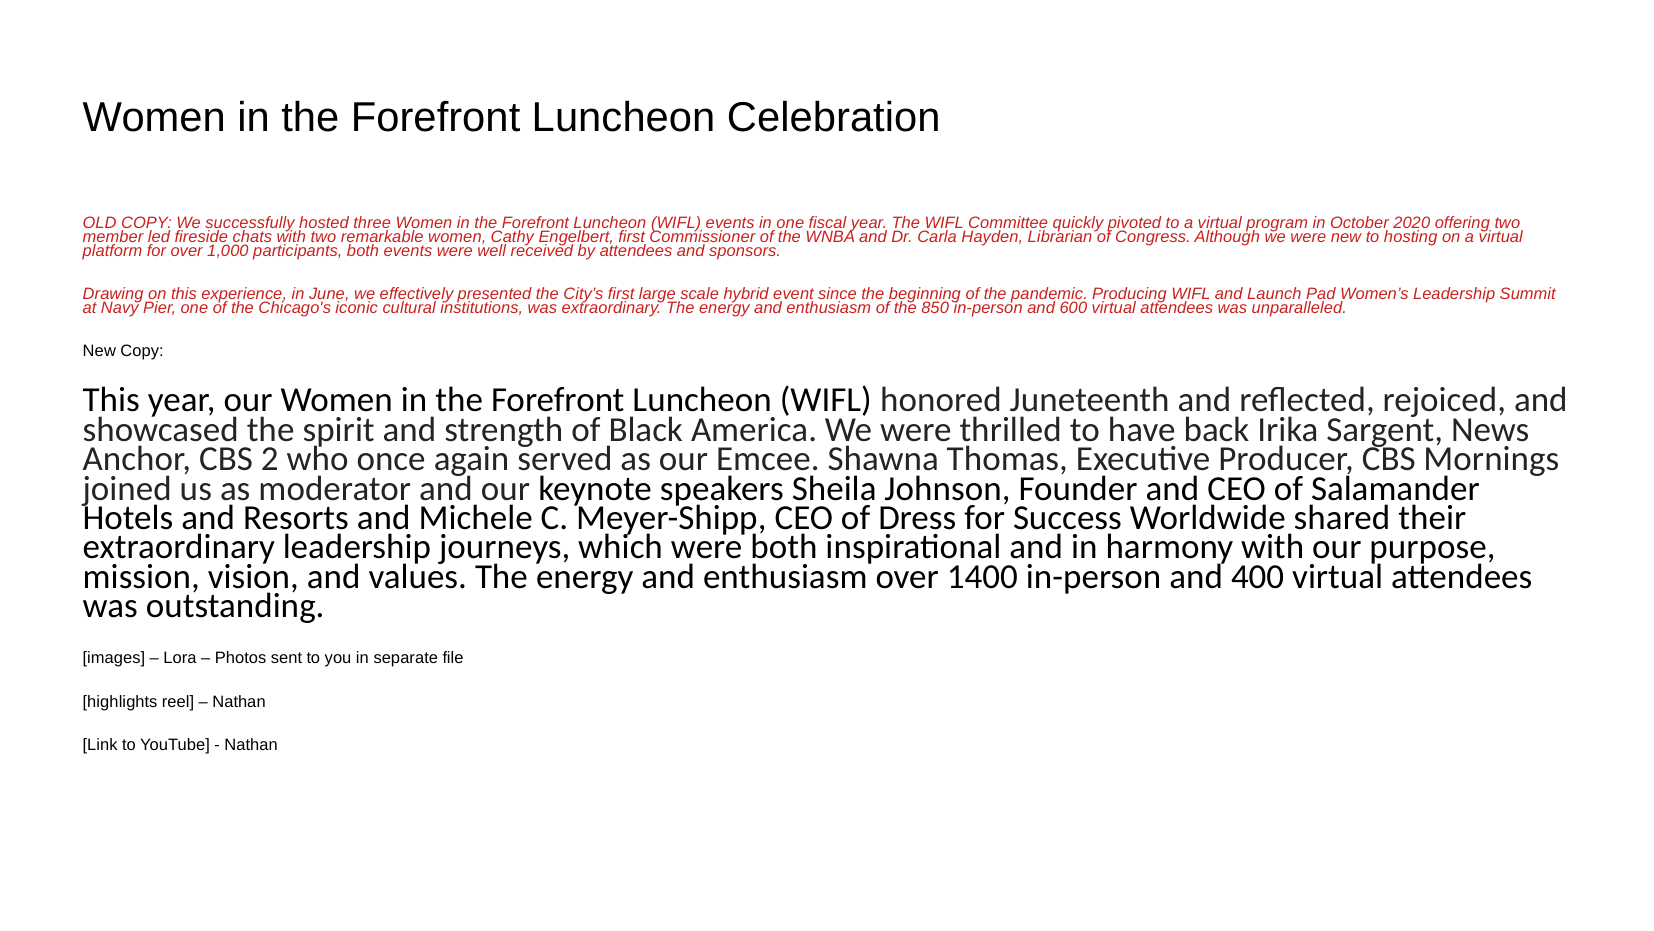

# Women in the Forefront Luncheon Celebration
OLD COPY: We successfully hosted three Women in the Forefront Luncheon (WIFL) events in one fiscal year. The WIFL Committee quickly pivoted to a virtual program in October 2020 offering two member led fireside chats with two remarkable women, Cathy Engelbert, first Commissioner of the WNBA and Dr. Carla Hayden, Librarian of Congress. Although we were new to hosting on a virtual platform for over 1,000 participants, both events were well received by attendees and sponsors.
Drawing on this experience, in June, we effectively presented the City’s first large scale hybrid event since the beginning of the pandemic. Producing WIFL and Launch Pad Women’s Leadership Summit at Navy Pier, one of the Chicago's iconic cultural institutions, was extraordinary. The energy and enthusiasm of the 850 in-person and 600 virtual attendees was unparalleled.
New Copy:
This year, our Women in the Forefront Luncheon (WIFL) honored Juneteenth and reflected, rejoiced, and showcased the spirit and strength of Black America. We were thrilled to have back Irika Sargent, News Anchor, CBS 2 who once again served as our Emcee. Shawna Thomas, Executive Producer, CBS Mornings joined us as moderator and our keynote speakers Sheila Johnson, Founder and CEO of Salamander Hotels and Resorts and Michele C. Meyer-Shipp, CEO of Dress for Success Worldwide shared their extraordinary leadership journeys, which were both inspirational and in harmony with our purpose, mission, vision, and values. The energy and enthusiasm over 1400 in-person and 400 virtual attendees was outstanding.
[images] – Lora – Photos sent to you in separate file
[highlights reel] – Nathan
[Link to YouTube] - Nathan